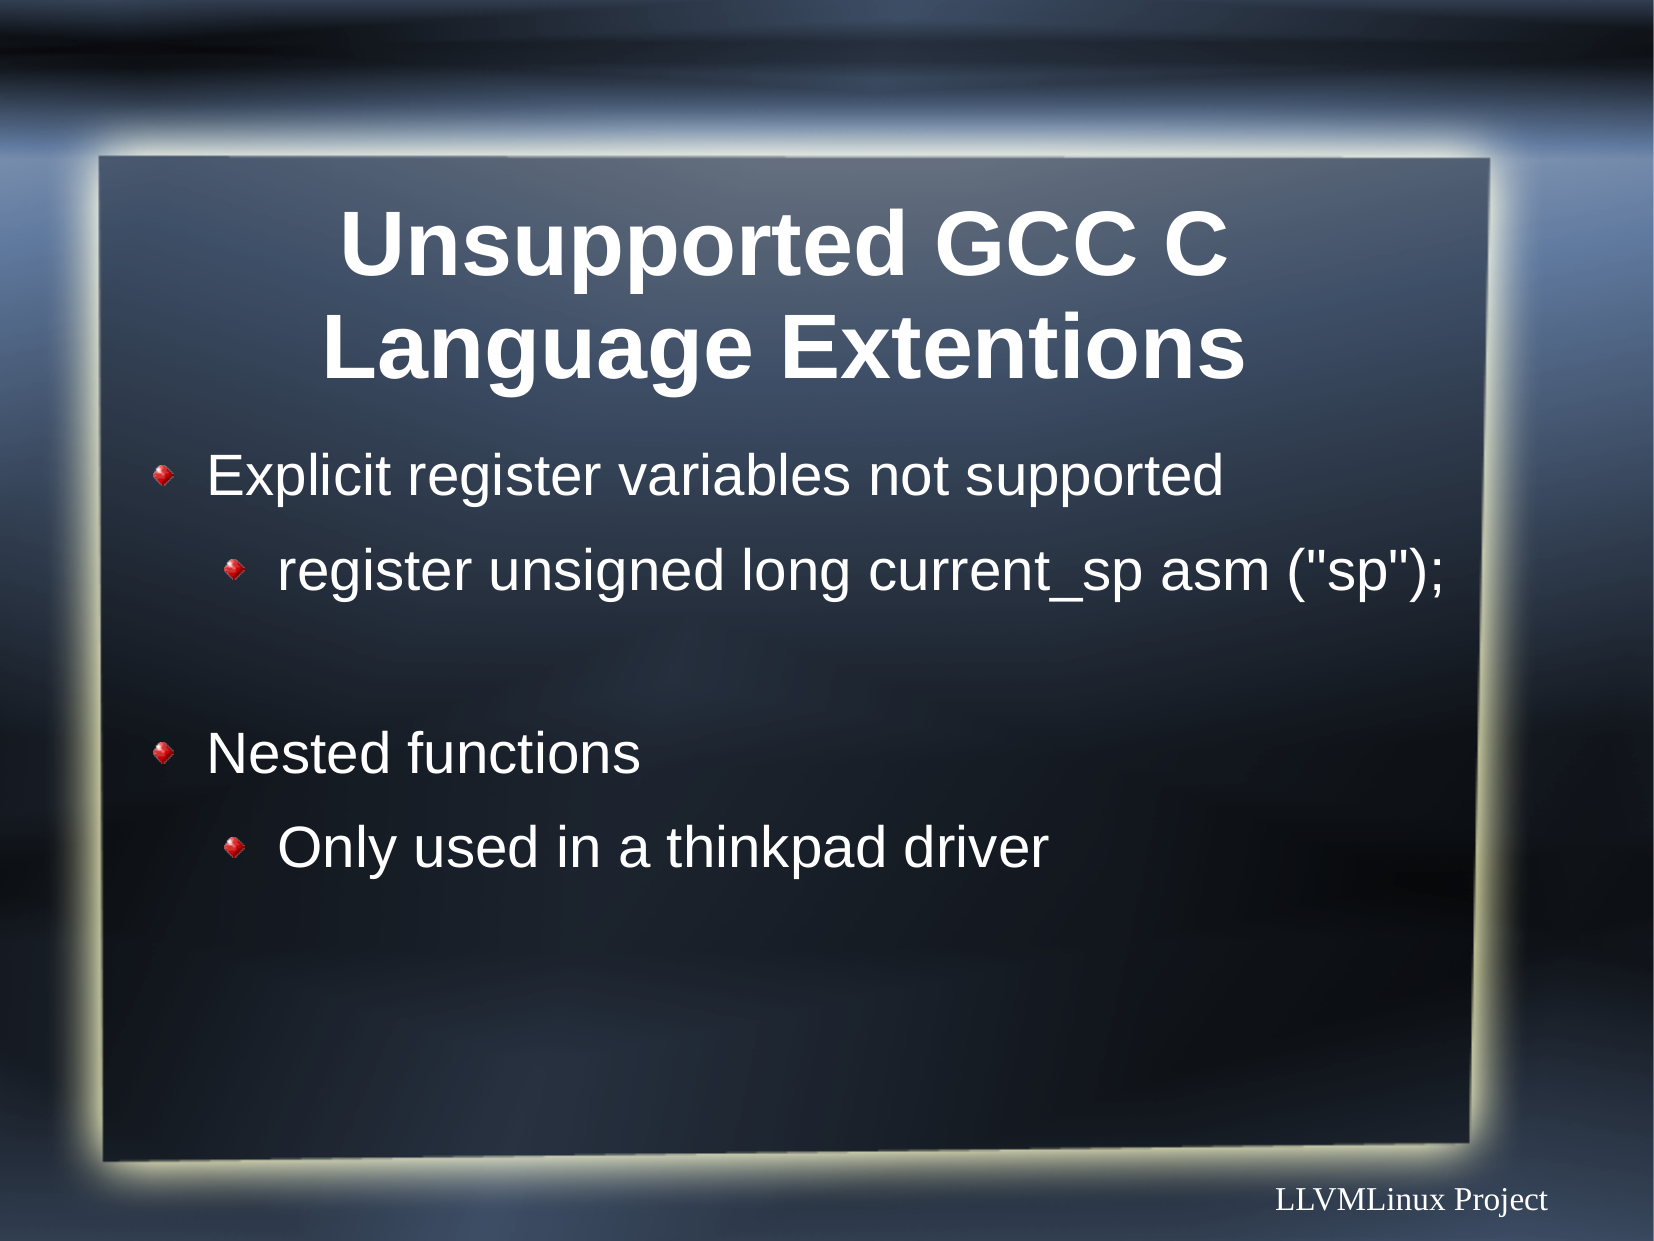

# Unsupported GCC C Language Extentions
Explicit register variables not supported
register unsigned long current_sp asm ("sp");
Nested functions
Only used in a thinkpad driver